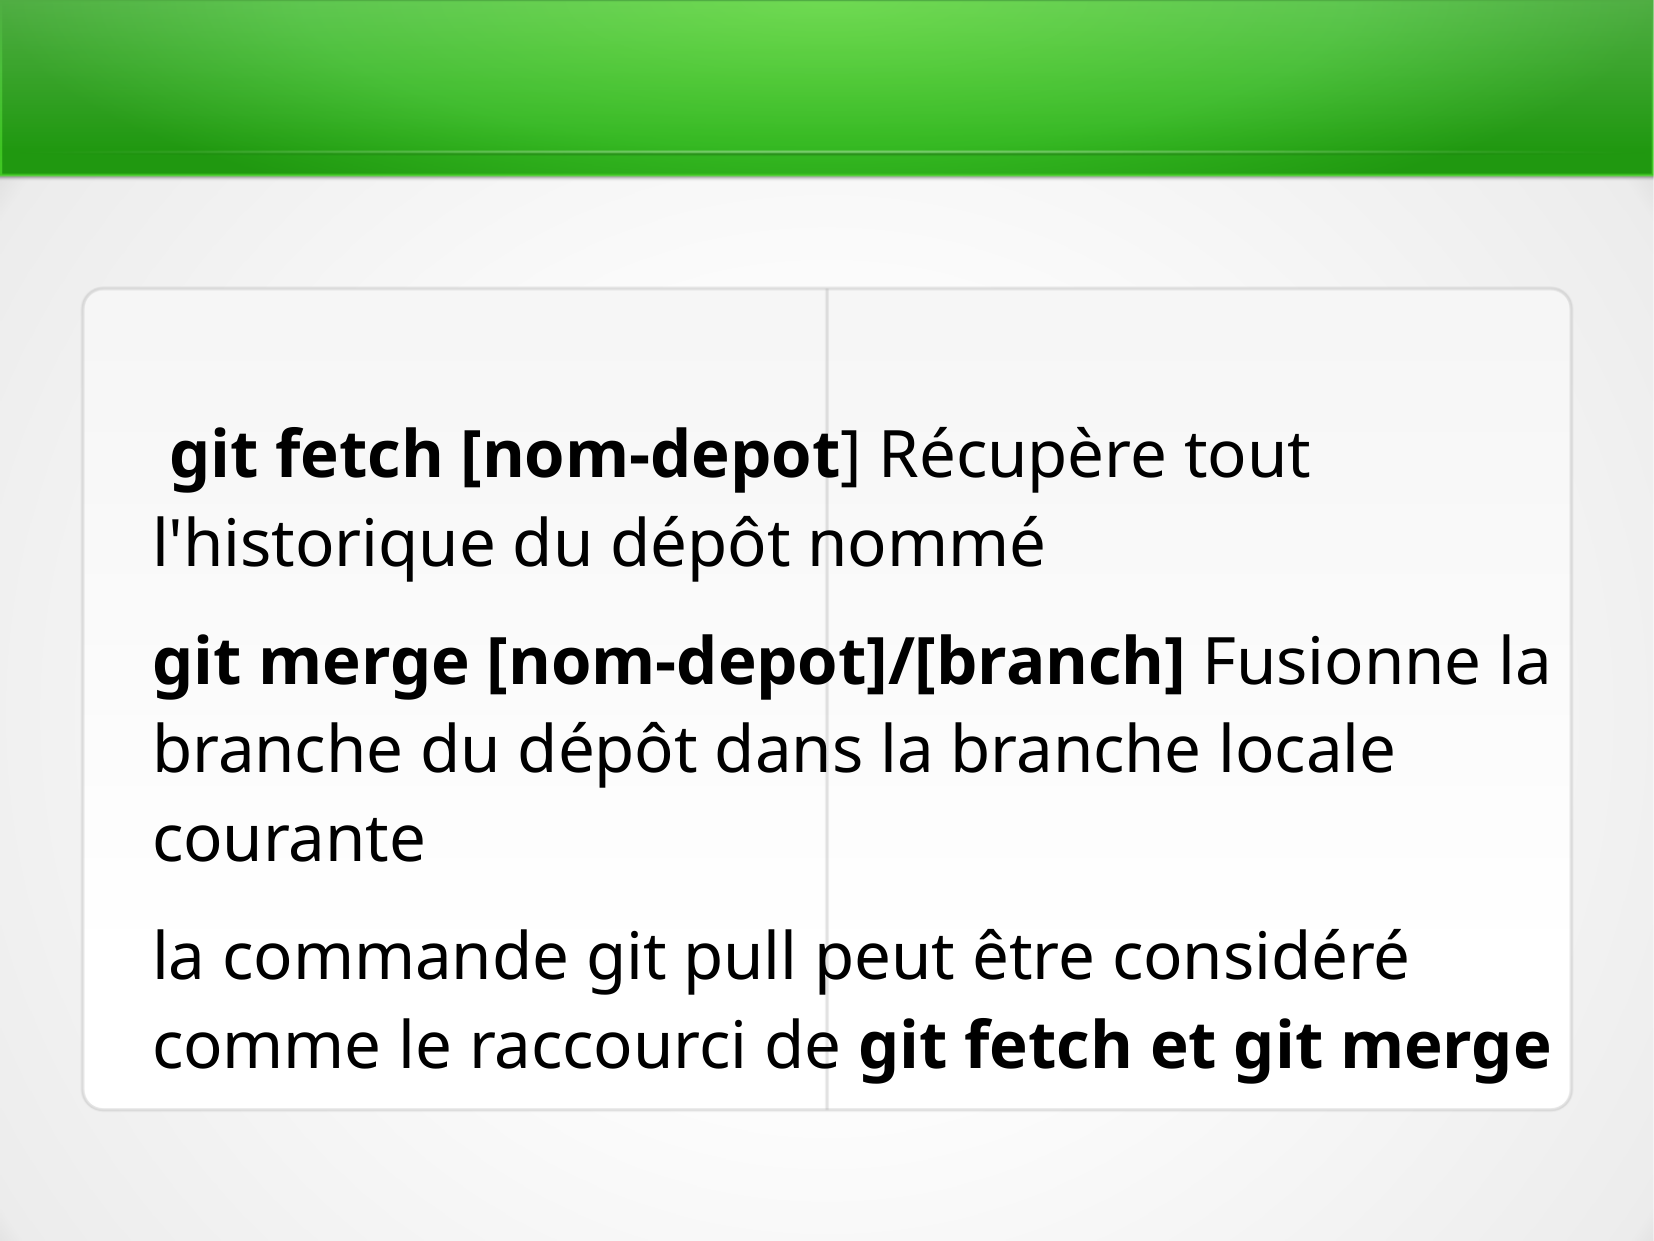

#
 git fetch [nom-depot] Récupère tout l'historique du dépôt nommé
git merge [nom-depot]/[branch] Fusionne la branche du dépôt dans la branche locale courante
la commande git pull peut être considéré comme le raccourci de git fetch et git merge